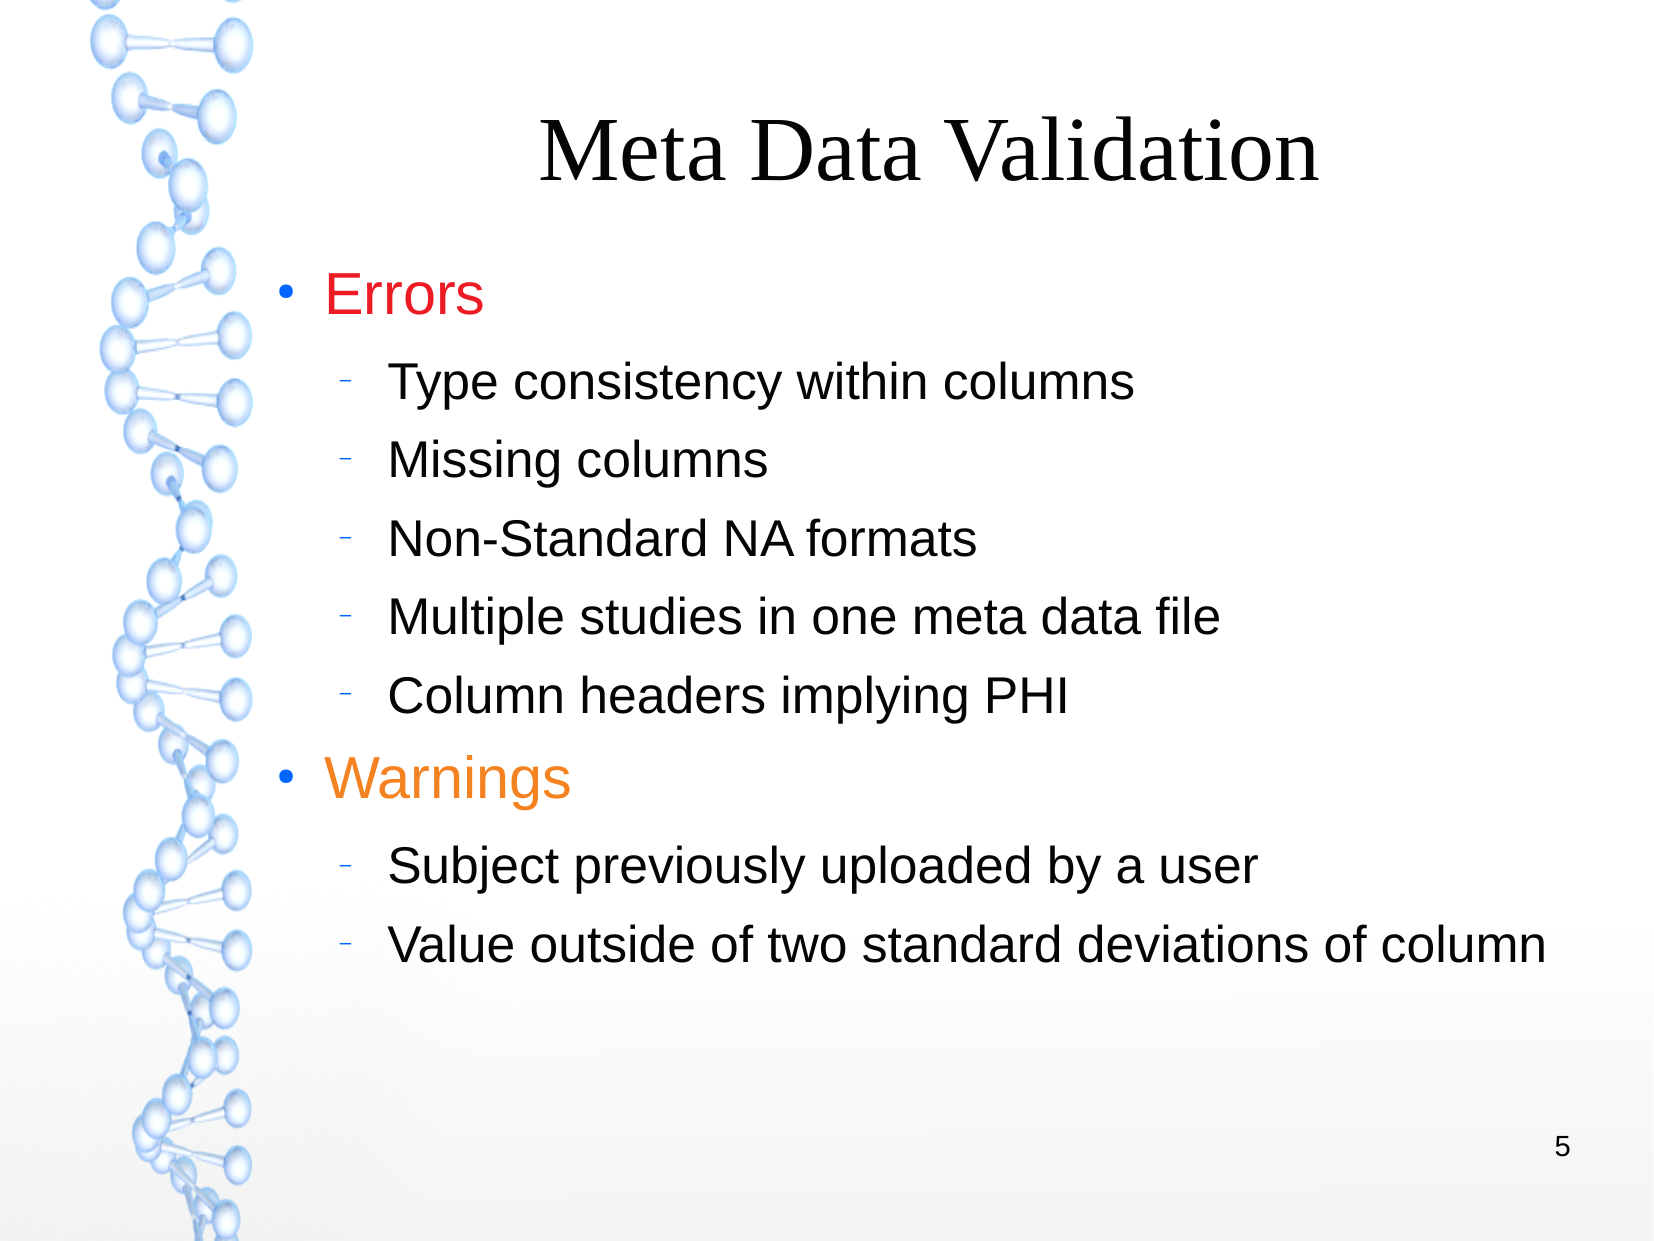

# Meta Data Validation
Errors
Type consistency within columns
Missing columns
Non-Standard NA formats
Multiple studies in one meta data file
Column headers implying PHI
Warnings
Subject previously uploaded by a user
Value outside of two standard deviations of column
5